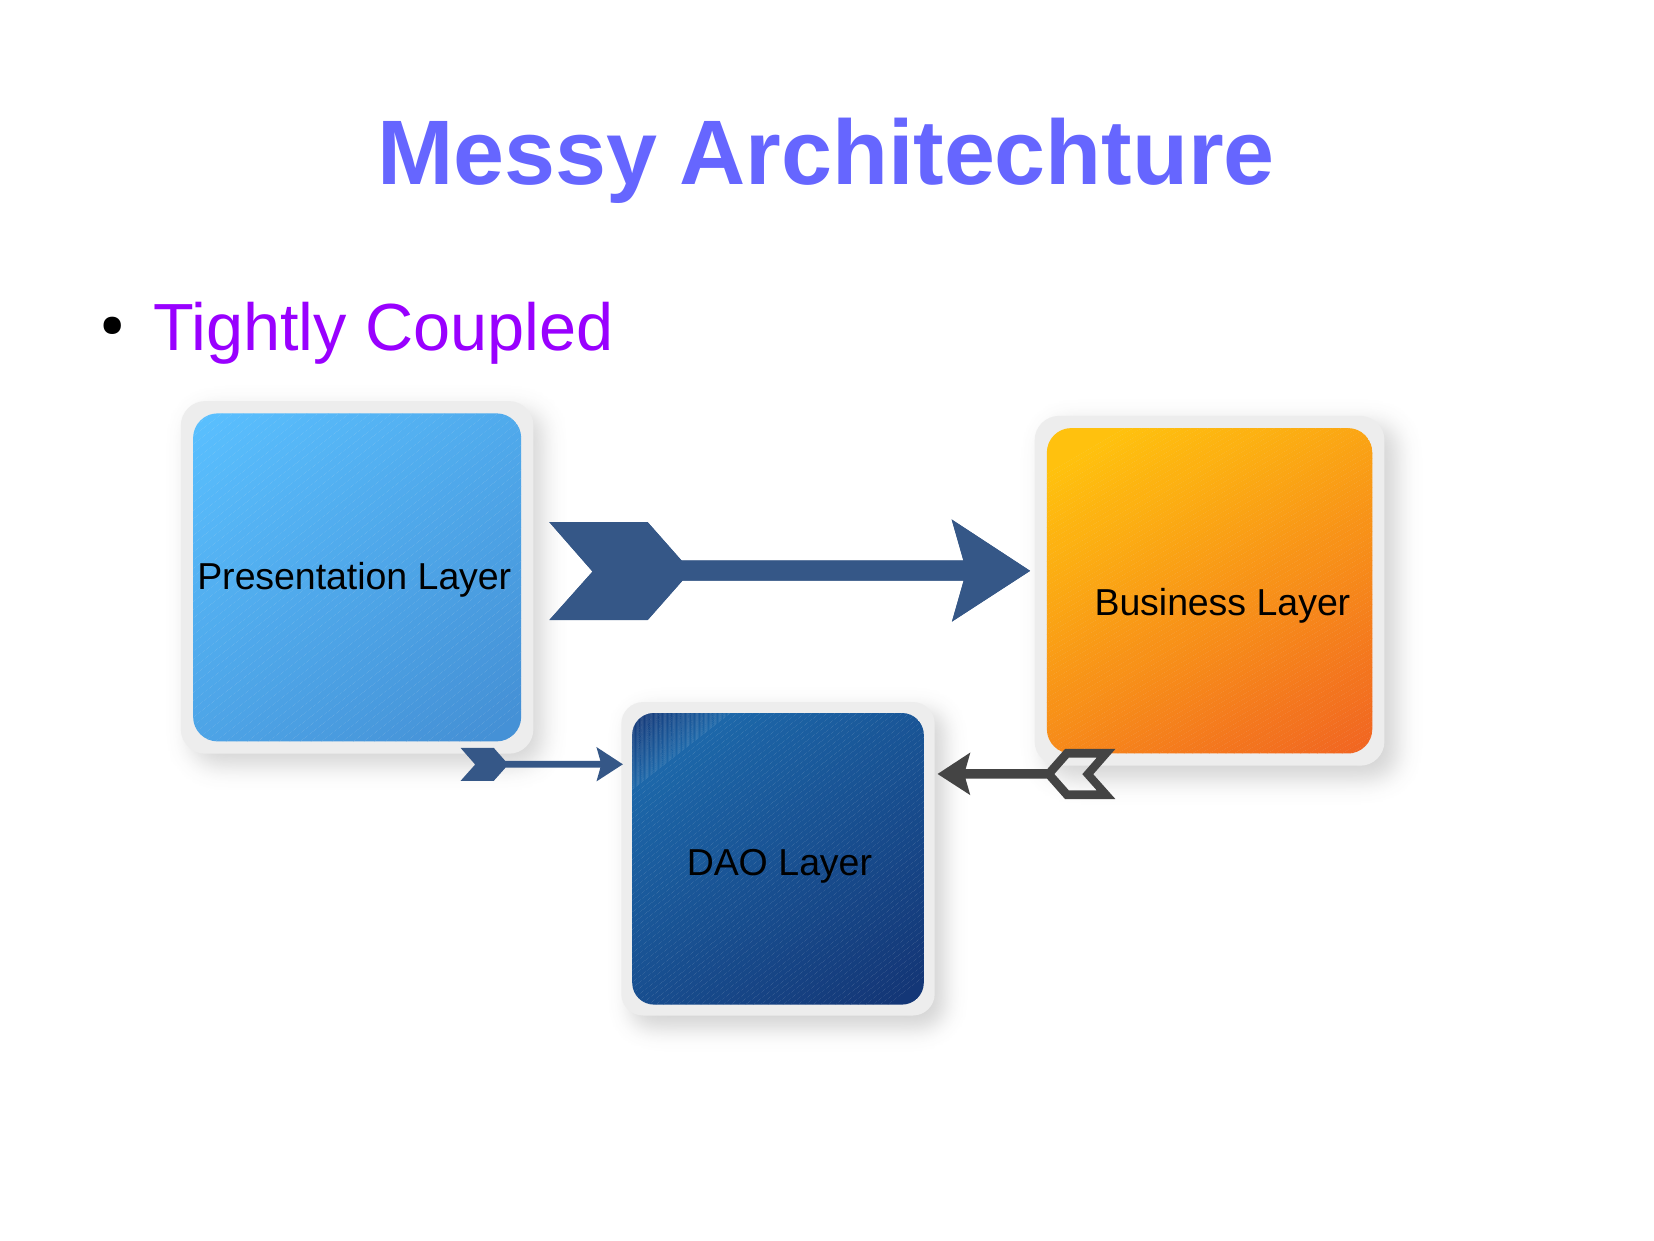

# Messy Architechture
Tightly Coupled
Presentation Layer
Business Layer
DAO Layer